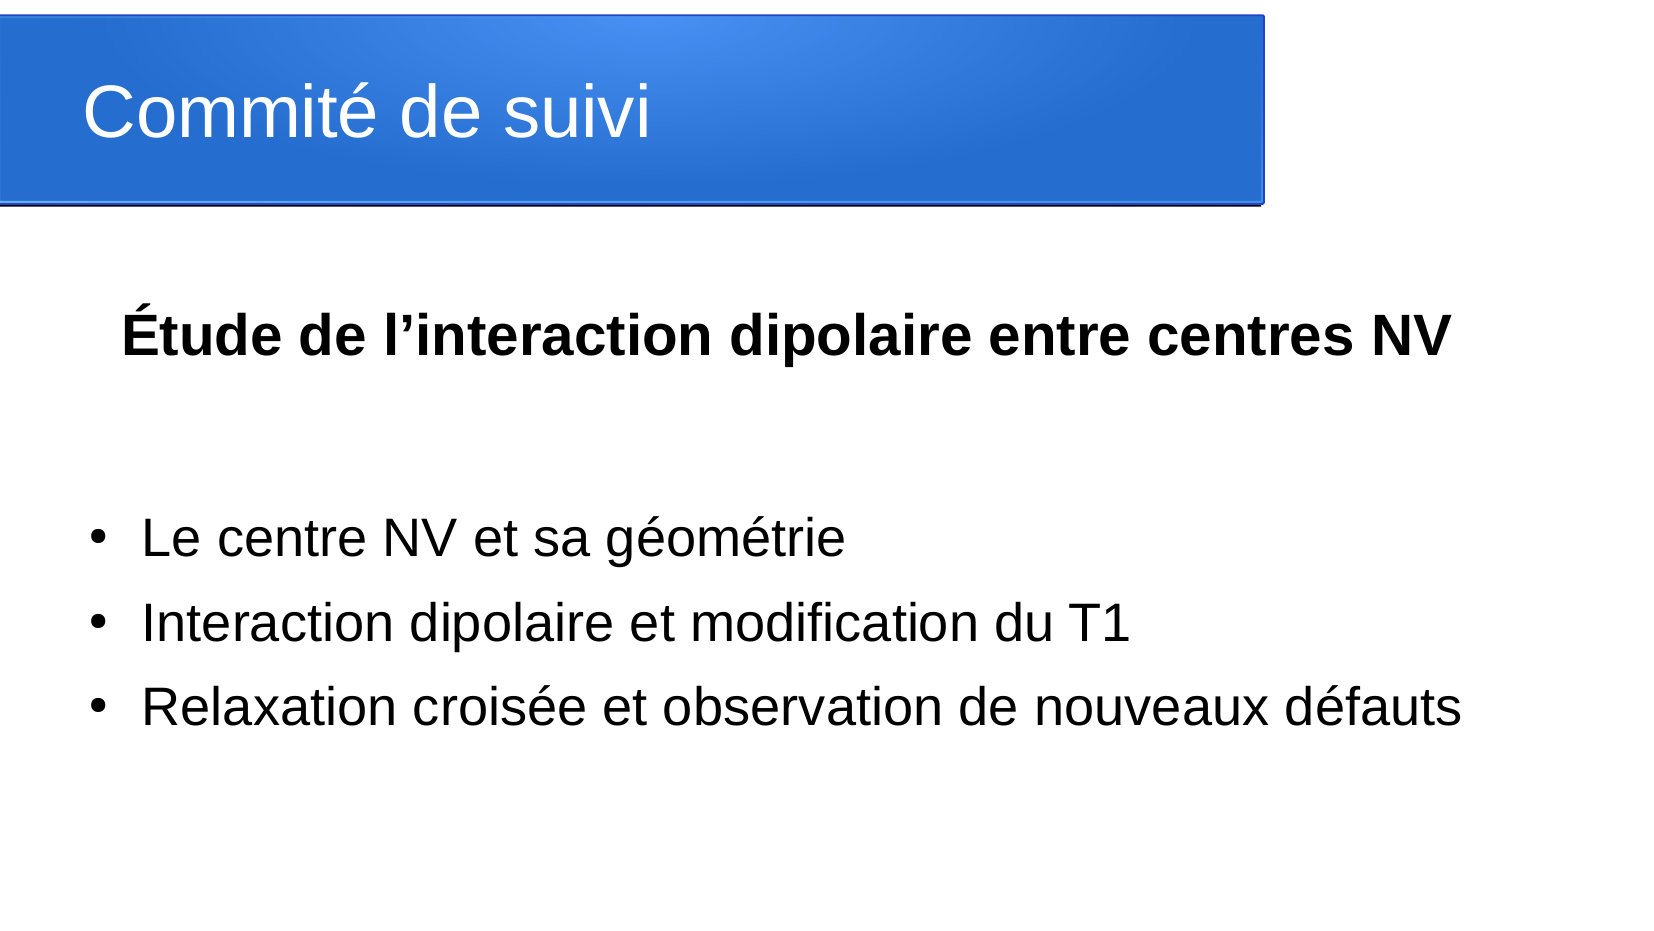

# Commité de suivi
Étude de l’interaction dipolaire entre centres NV
Le centre NV et sa géométrie
Interaction dipolaire et modification du T1
Relaxation croisée et observation de nouveaux défauts